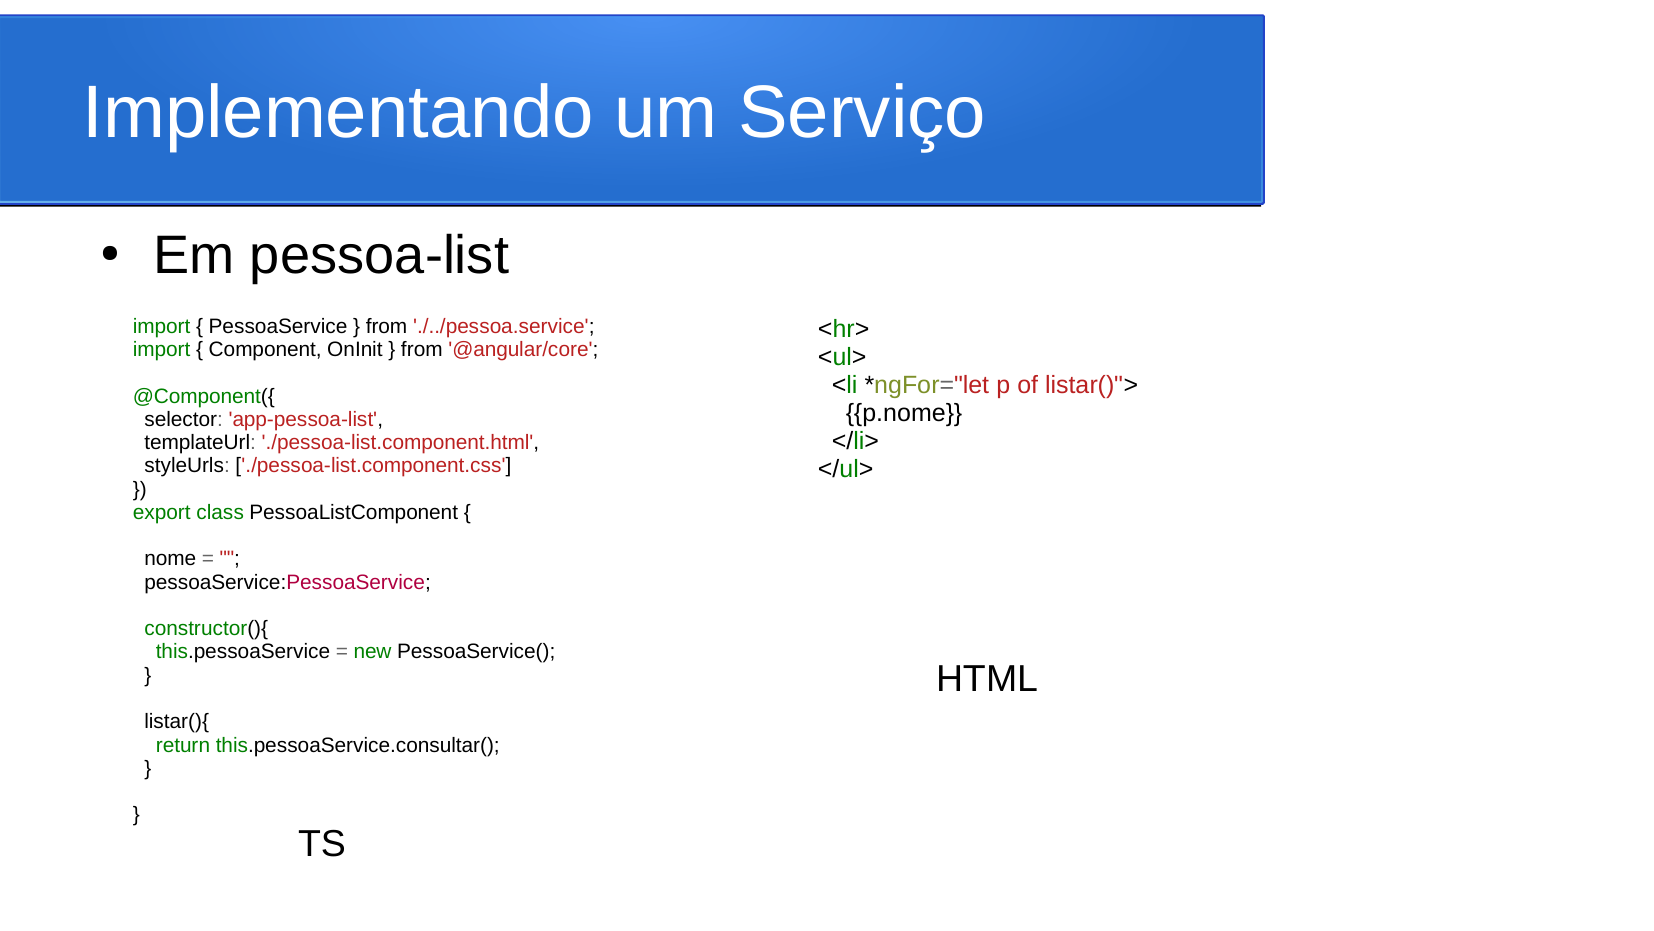

# Implementando um Serviço
Em pessoa-list
import { PessoaService } from './../pessoa.service';
import { Component, OnInit } from '@angular/core';
@Component({
 selector: 'app-pessoa-list',
 templateUrl: './pessoa-list.component.html',
 styleUrls: ['./pessoa-list.component.css']
})
export class PessoaListComponent {
 nome = "";
 pessoaService:PessoaService;
 constructor(){
 this.pessoaService = new PessoaService();
 }
 listar(){
 return this.pessoaService.consultar();
 }
}
<hr>
<ul>
 <li *ngFor="let p of listar()">
 {{p.nome}}
 </li>
</ul>
HTML
TS